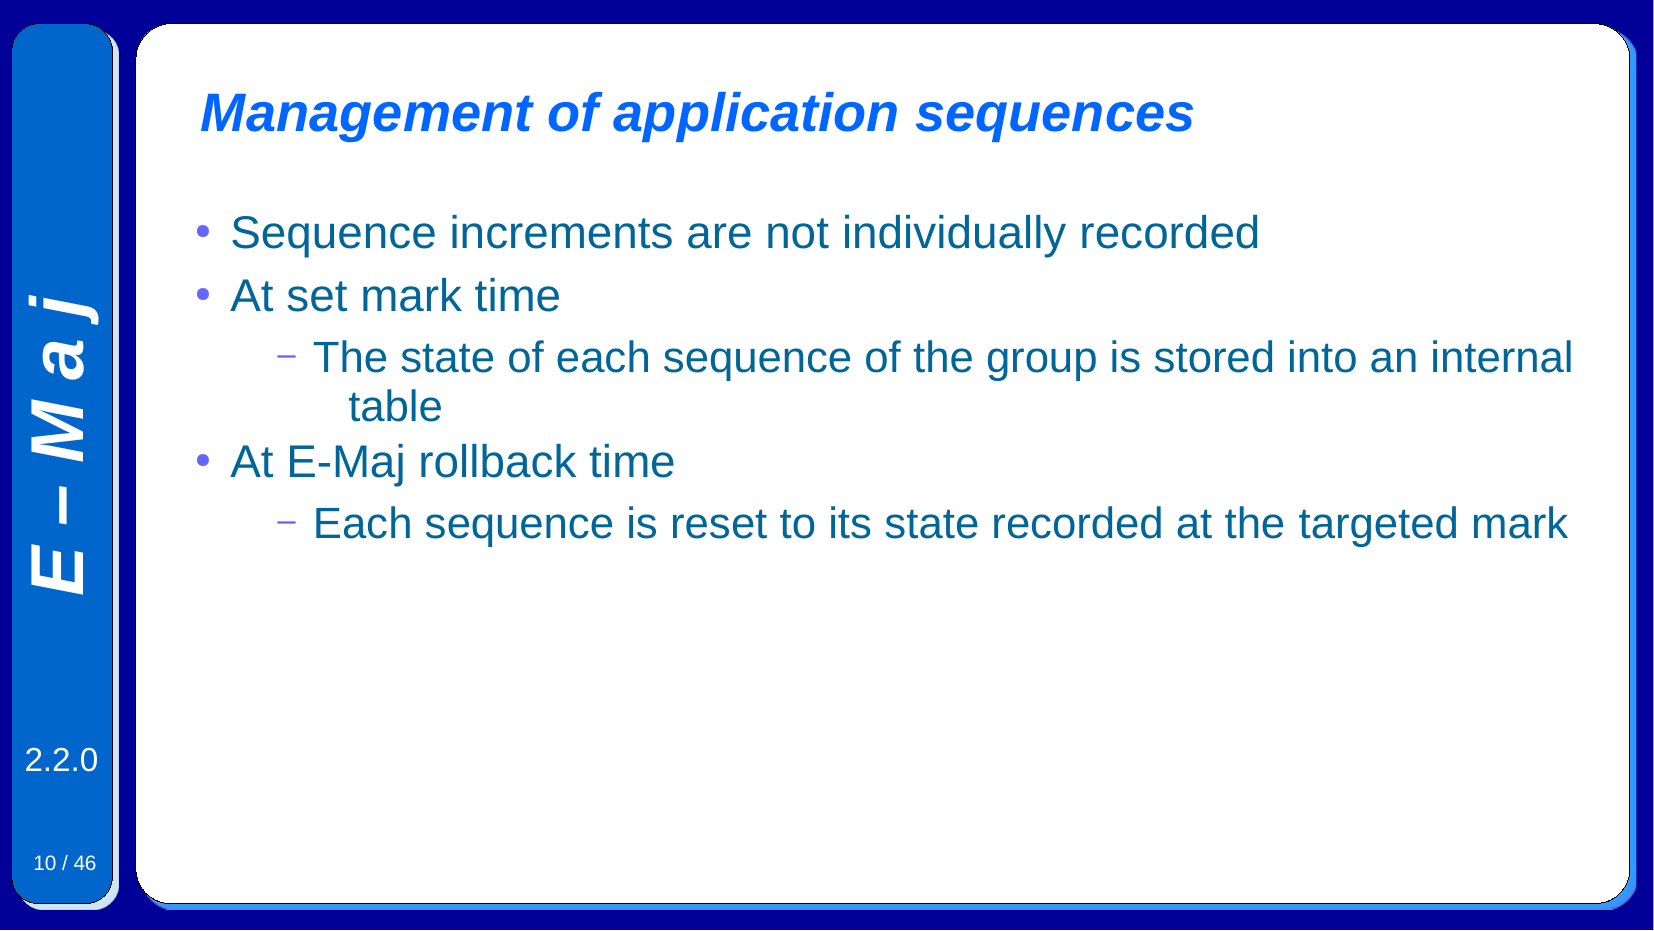

# Management of application sequences
Sequence increments are not individually recorded
At set mark time
The state of each sequence of the group is stored into an internal table
At E-Maj rollback time
Each sequence is reset to its state recorded at the targeted mark